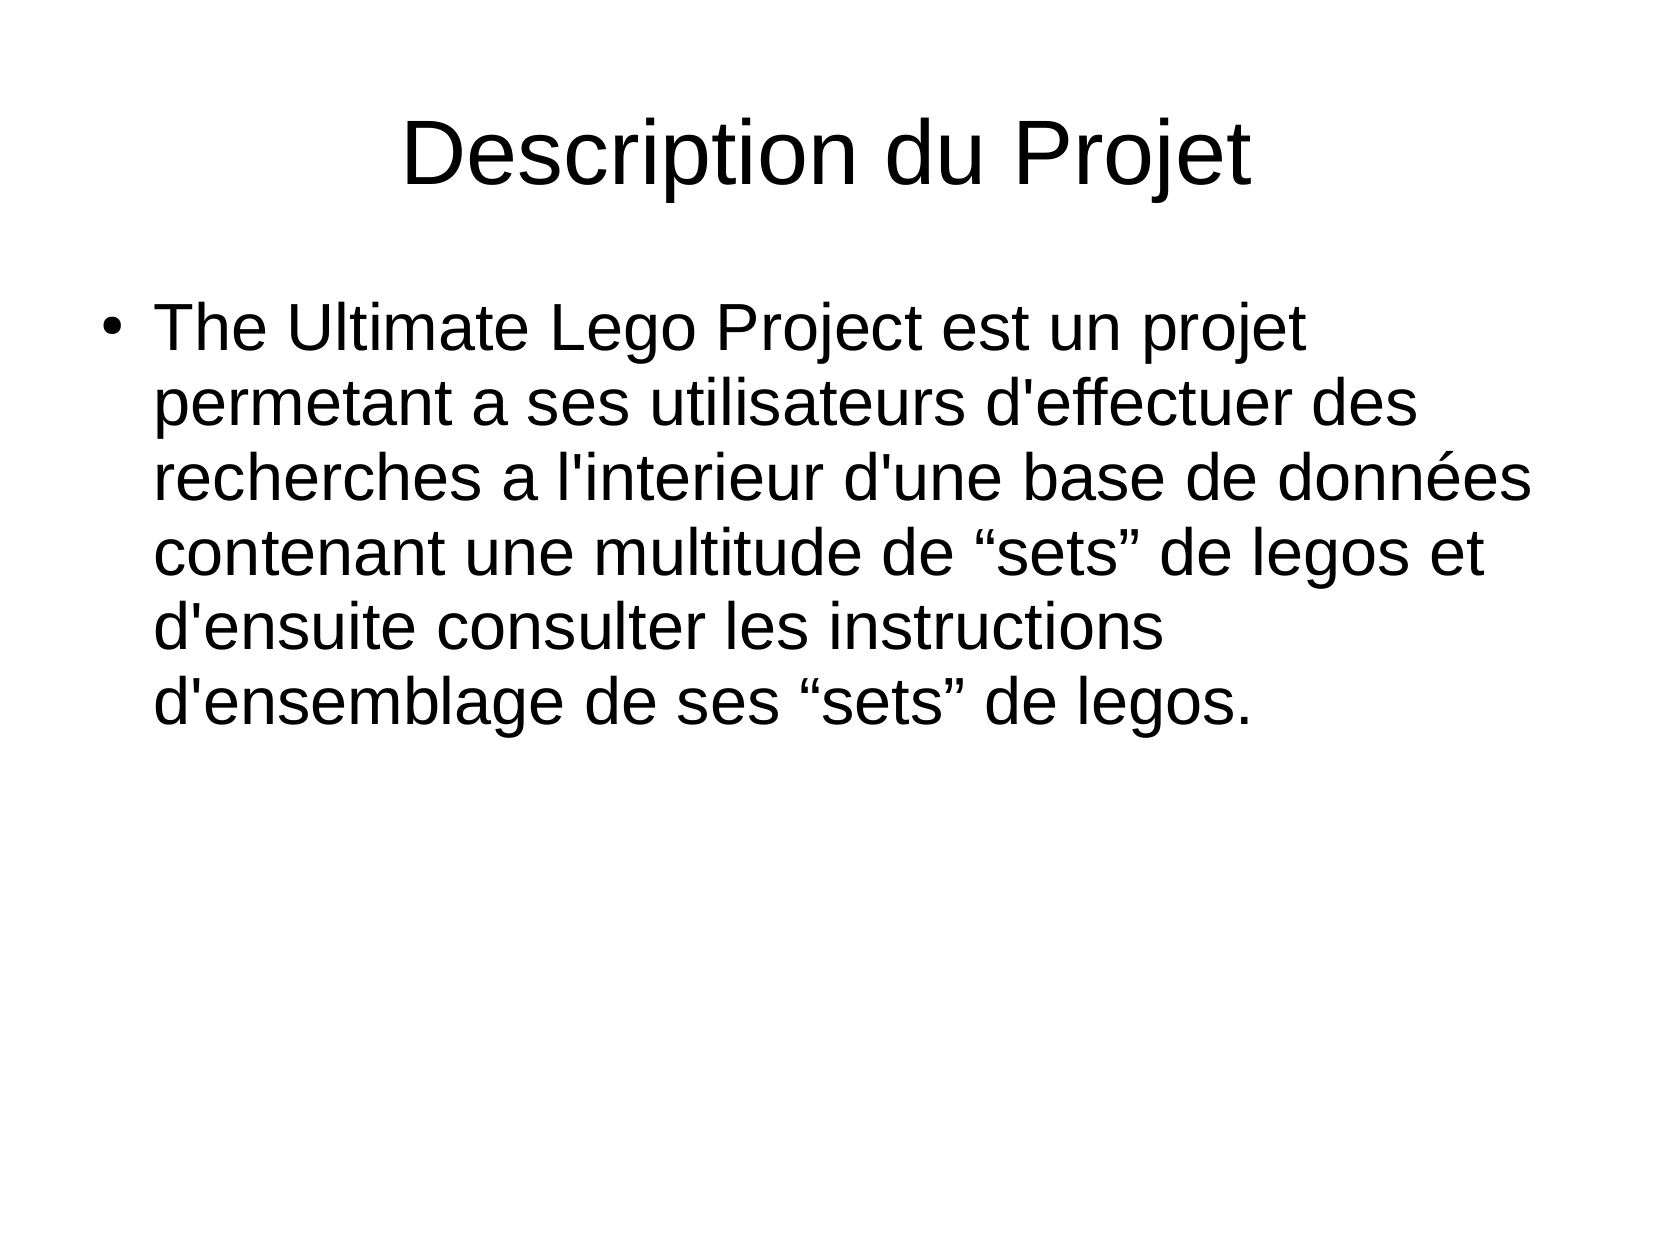

# Description du Projet
The Ultimate Lego Project est un projet permetant a ses utilisateurs d'effectuer des recherches a l'interieur d'une base de données contenant une multitude de “sets” de legos et d'ensuite consulter les instructions d'ensemblage de ses “sets” de legos.